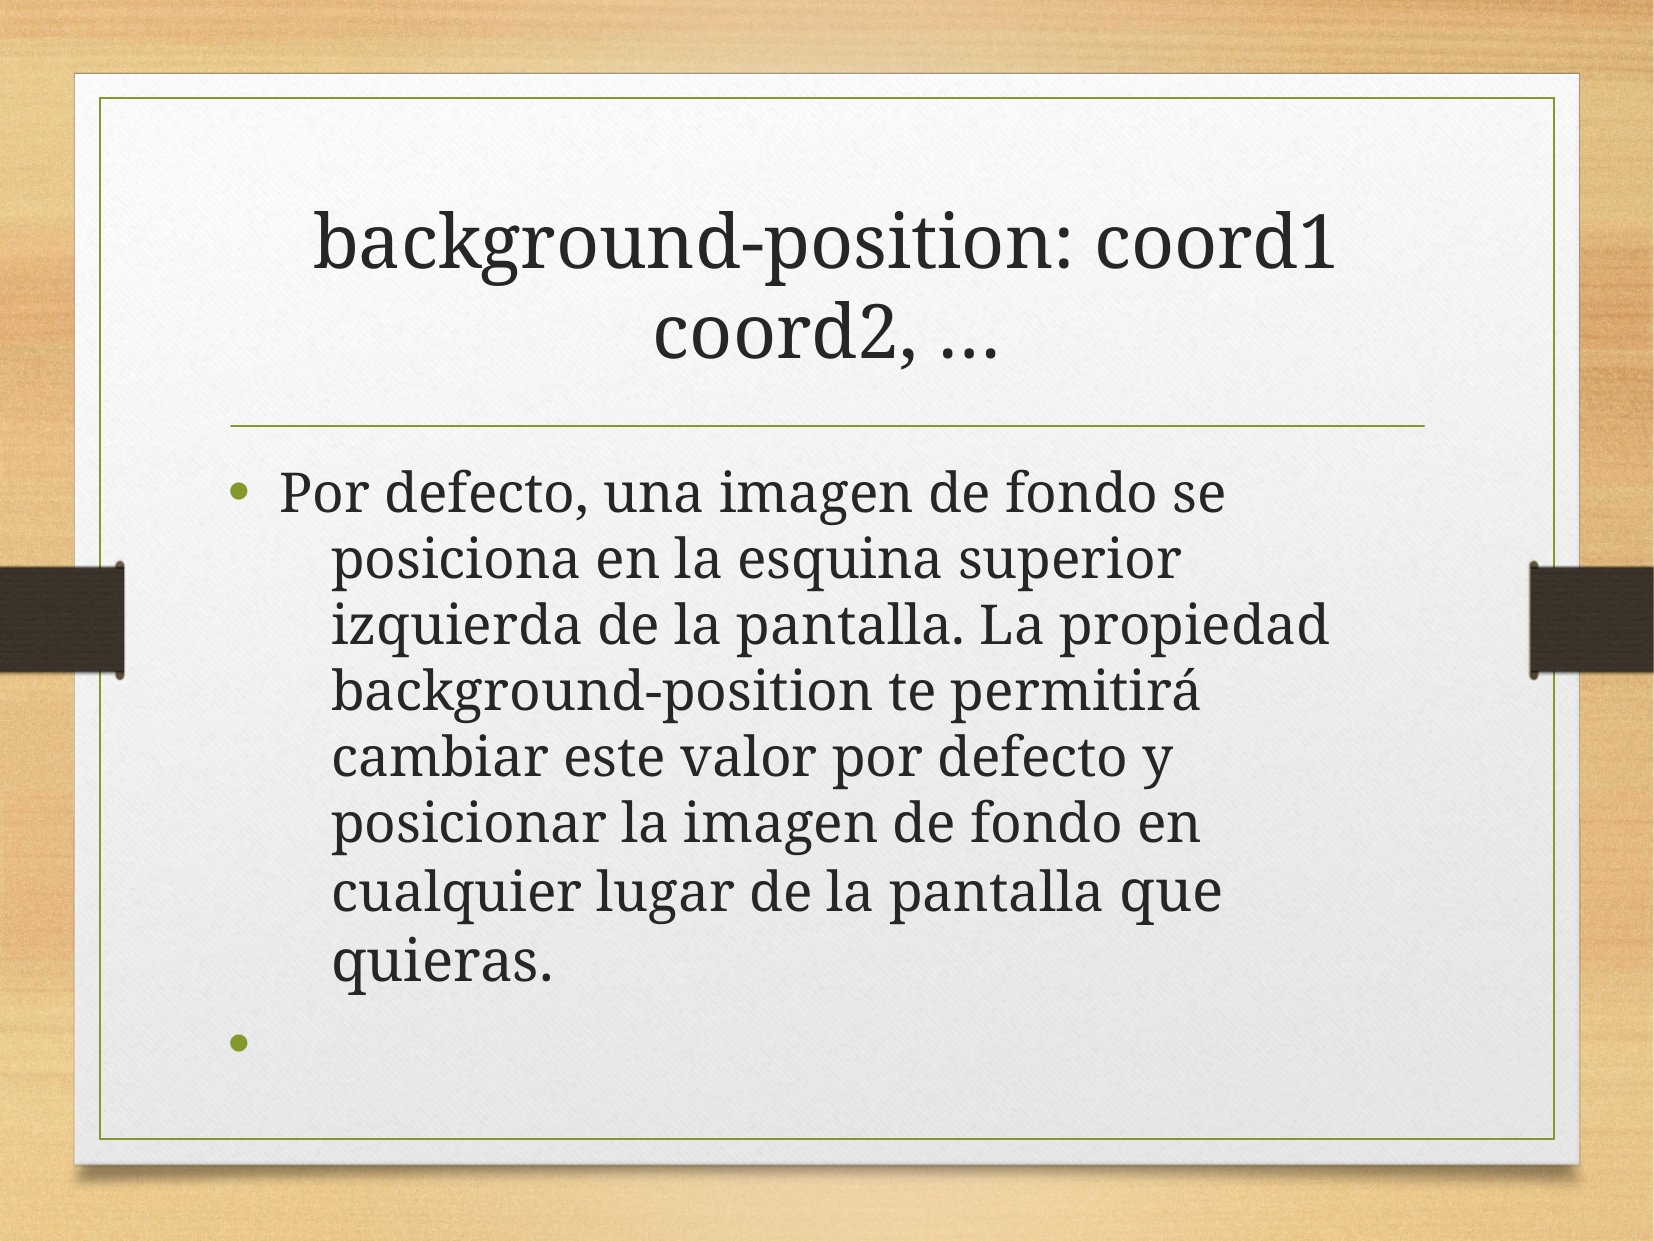

# background-position: coord1 coord2, …
Por defecto, una imagen de fondo se posiciona en la esquina superior izquierda de la pantalla. La propiedad background-position te permitirá cambiar este valor por defecto y posicionar la imagen de fondo en cualquier lugar de la pantalla que quieras.